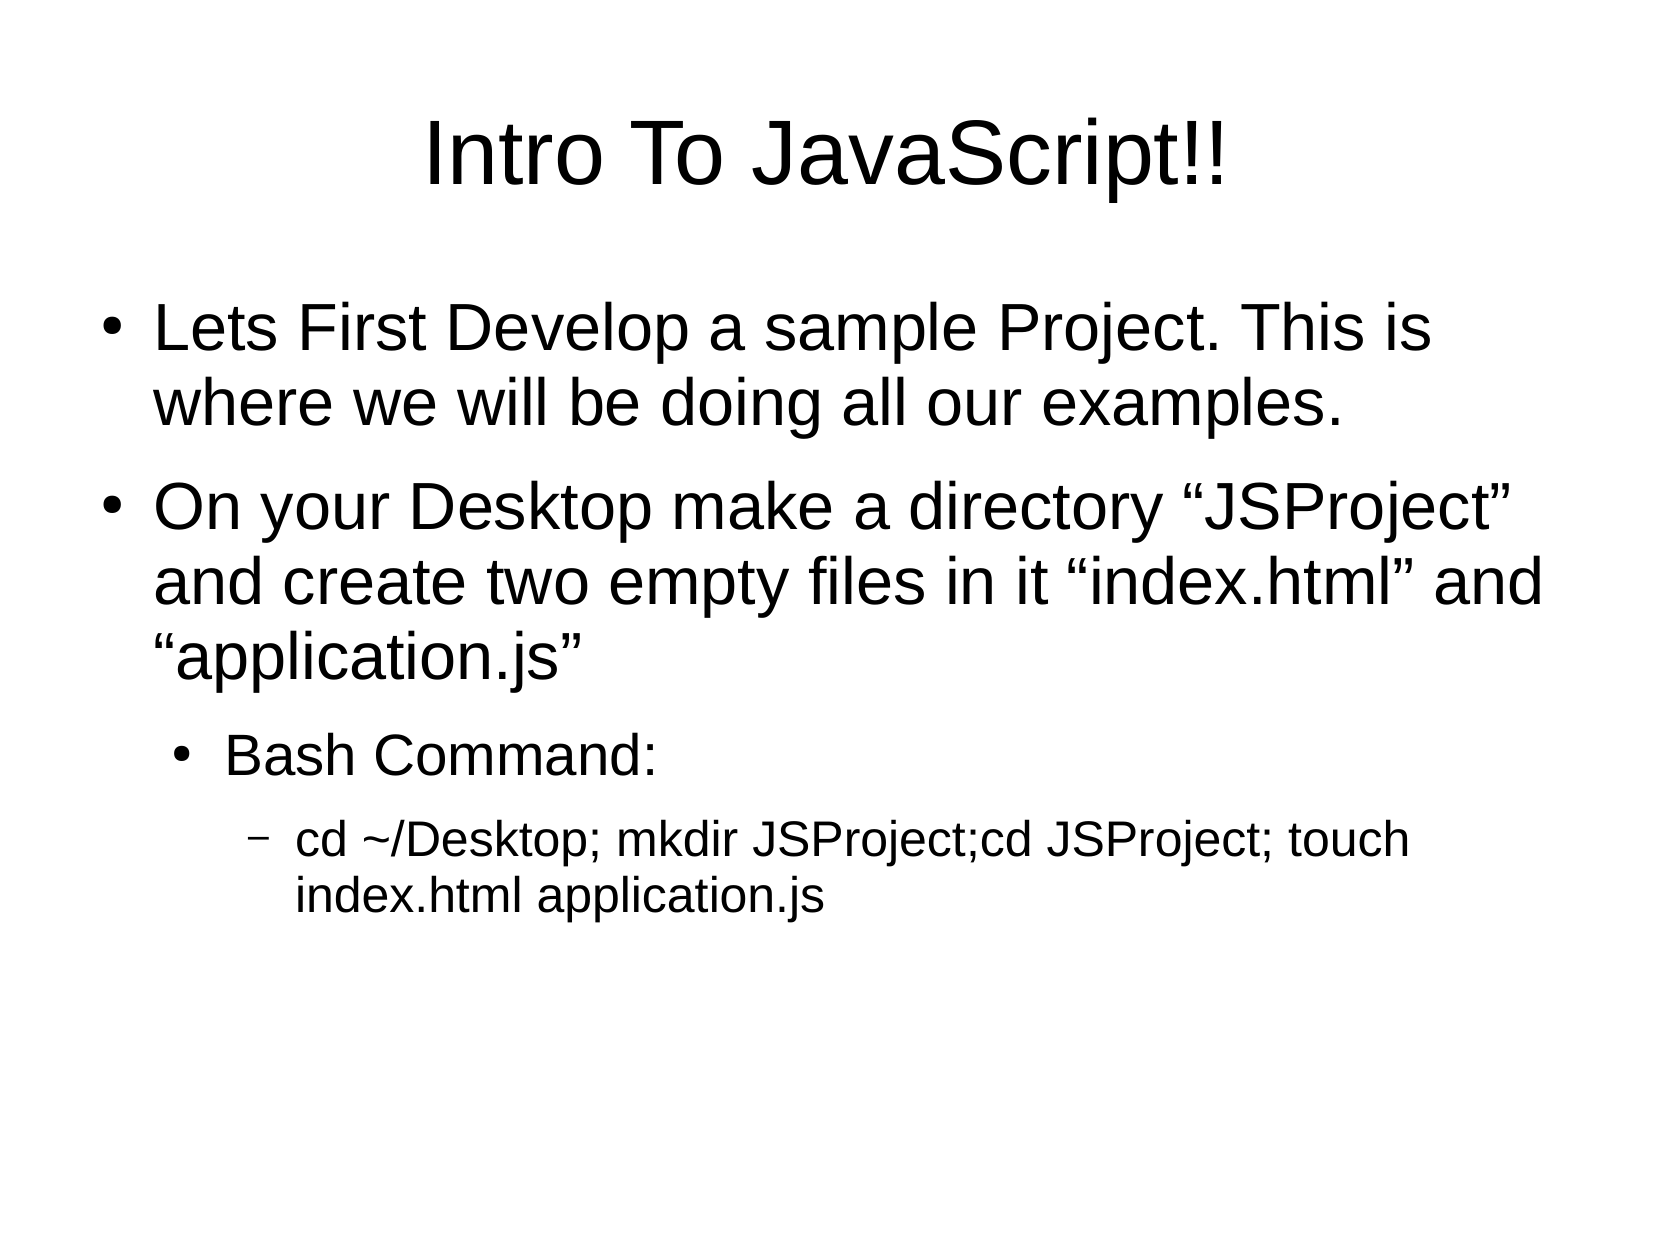

# Intro To JavaScript!!
Lets First Develop a sample Project. This is where we will be doing all our examples.
On your Desktop make a directory “JSProject” and create two empty files in it “index.html” and “application.js”
Bash Command:
cd ~/Desktop; mkdir JSProject;cd JSProject; touch index.html application.js